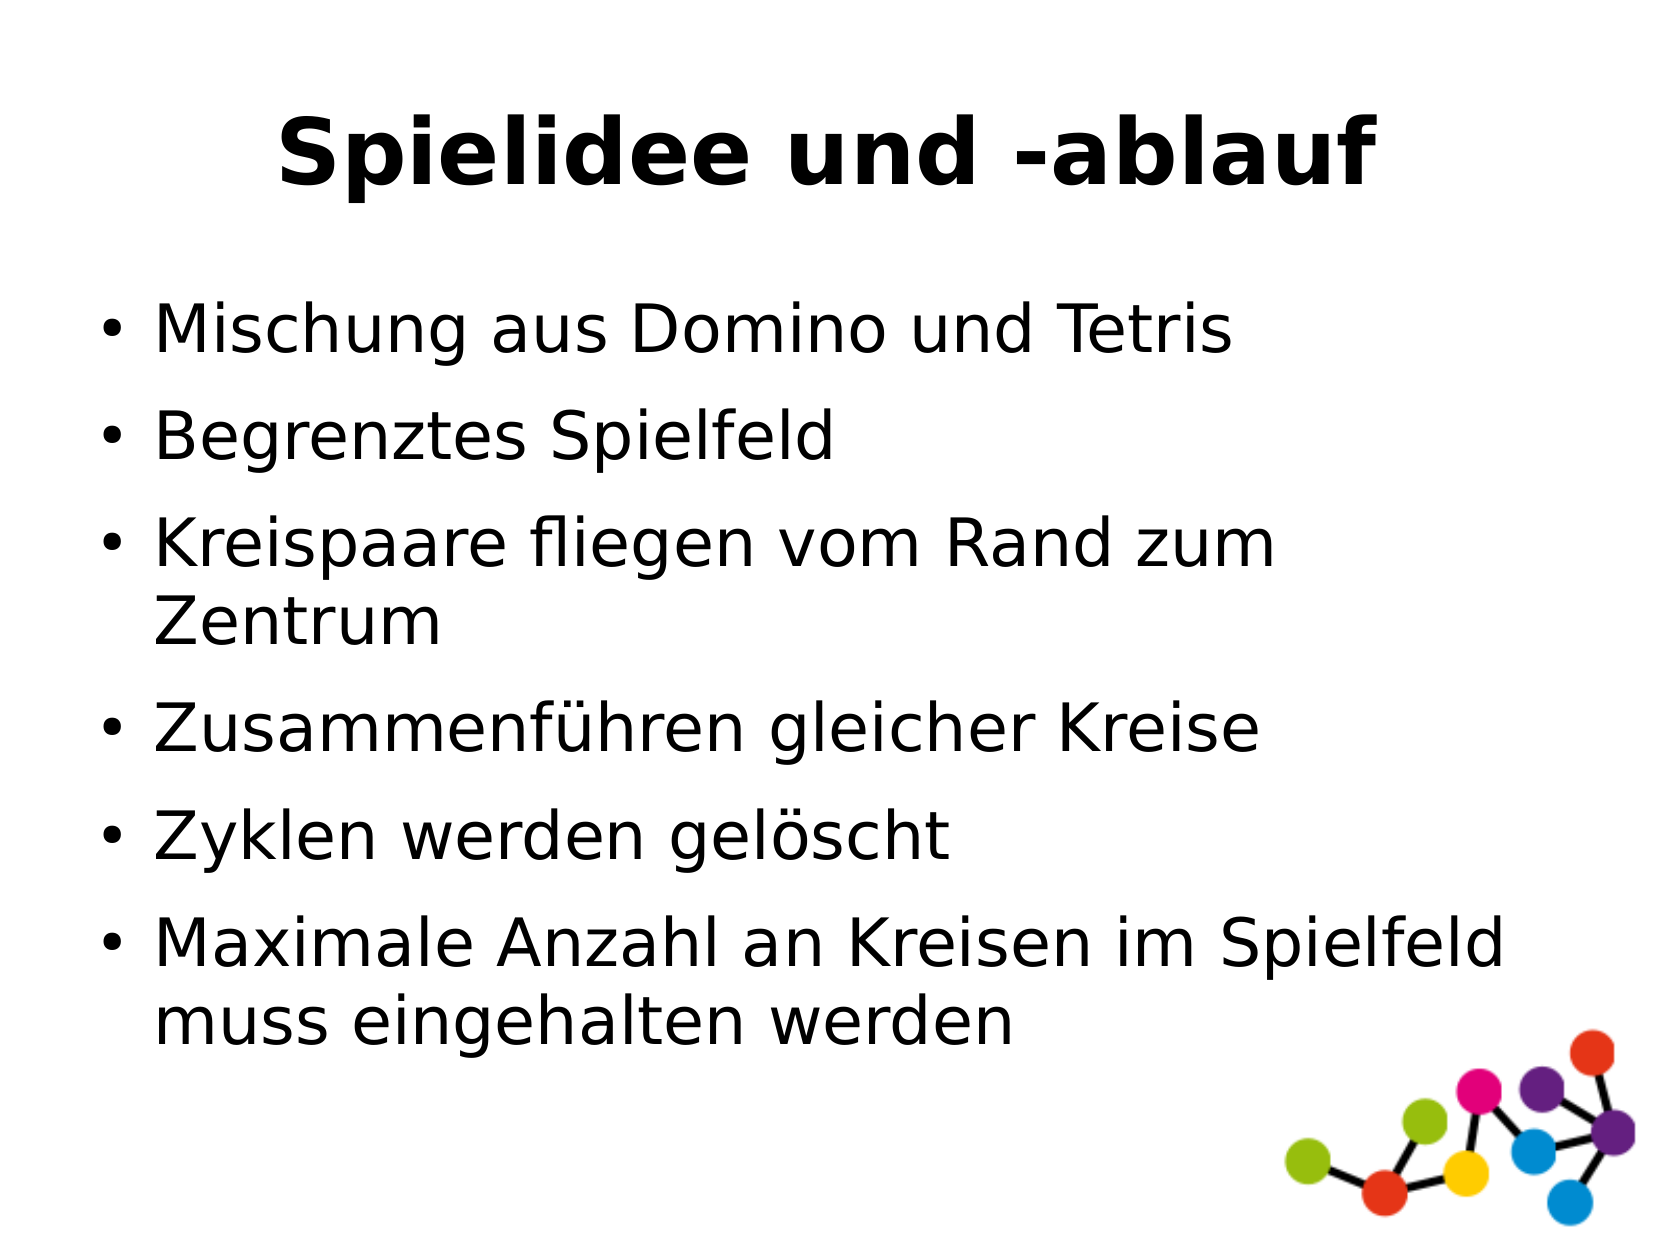

# Spielidee und -ablauf
Mischung aus Domino und Tetris
Begrenztes Spielfeld
Kreispaare fliegen vom Rand zum Zentrum
Zusammenführen gleicher Kreise
Zyklen werden gelöscht
Maximale Anzahl an Kreisen im Spielfeld muss eingehalten werden